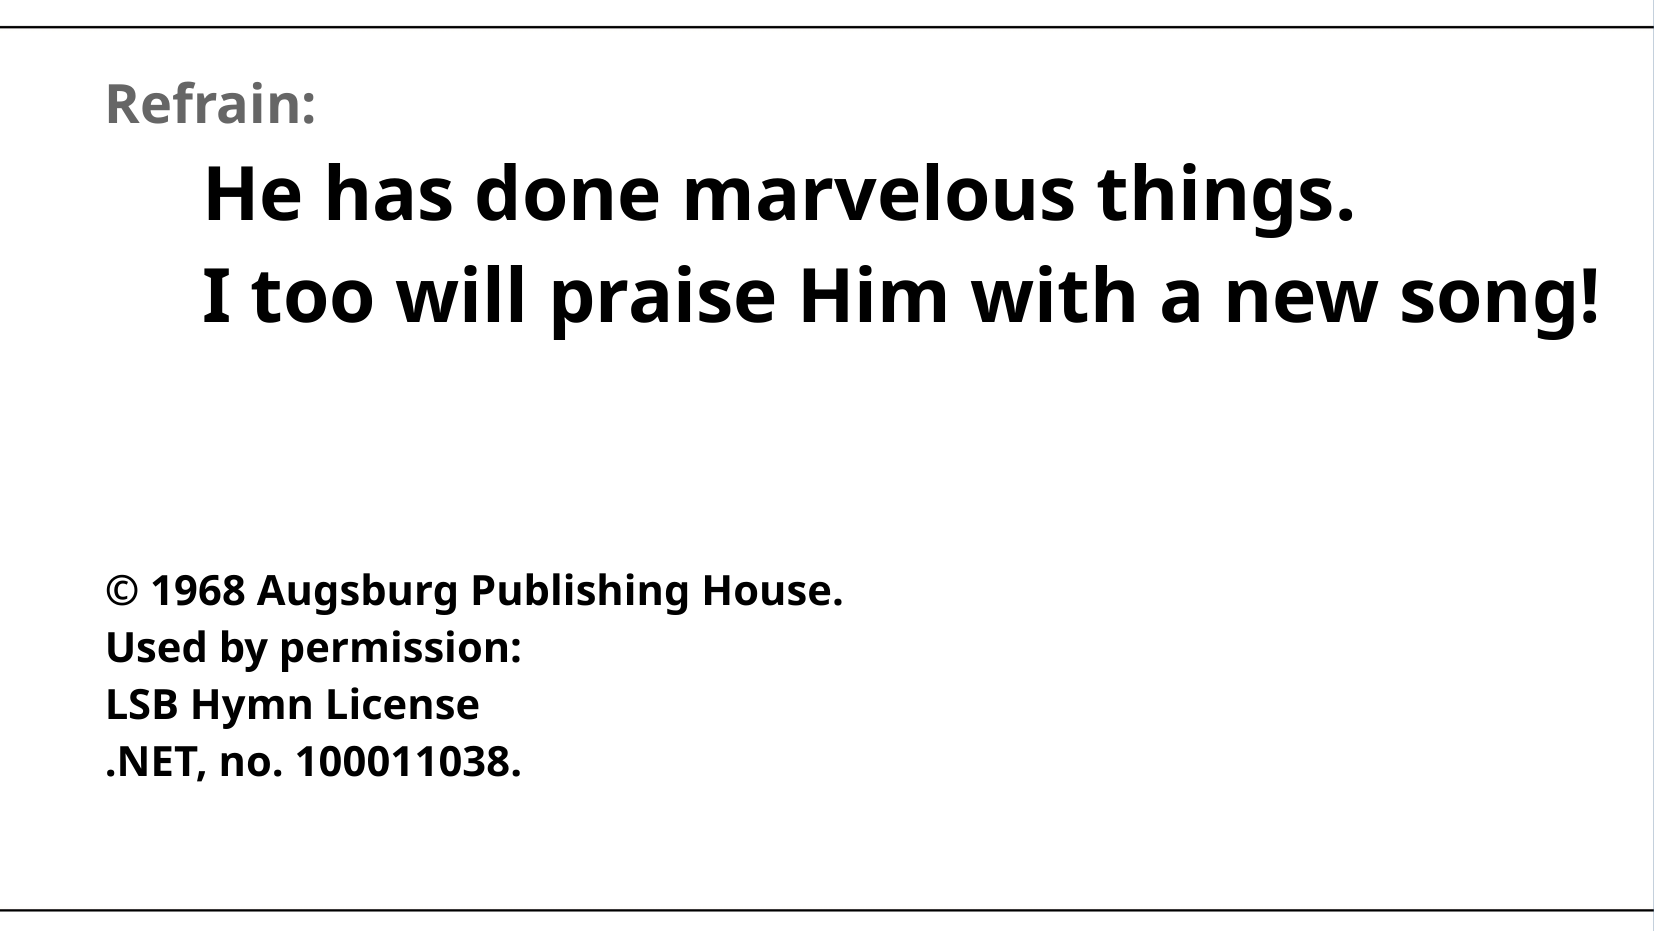

Refrain:
 He has done marvelous things.
 I too will praise Him with a new song!
© 1968 Augsburg Publishing House.
Used by permission:
LSB Hymn License
.NET, no. 100011038.